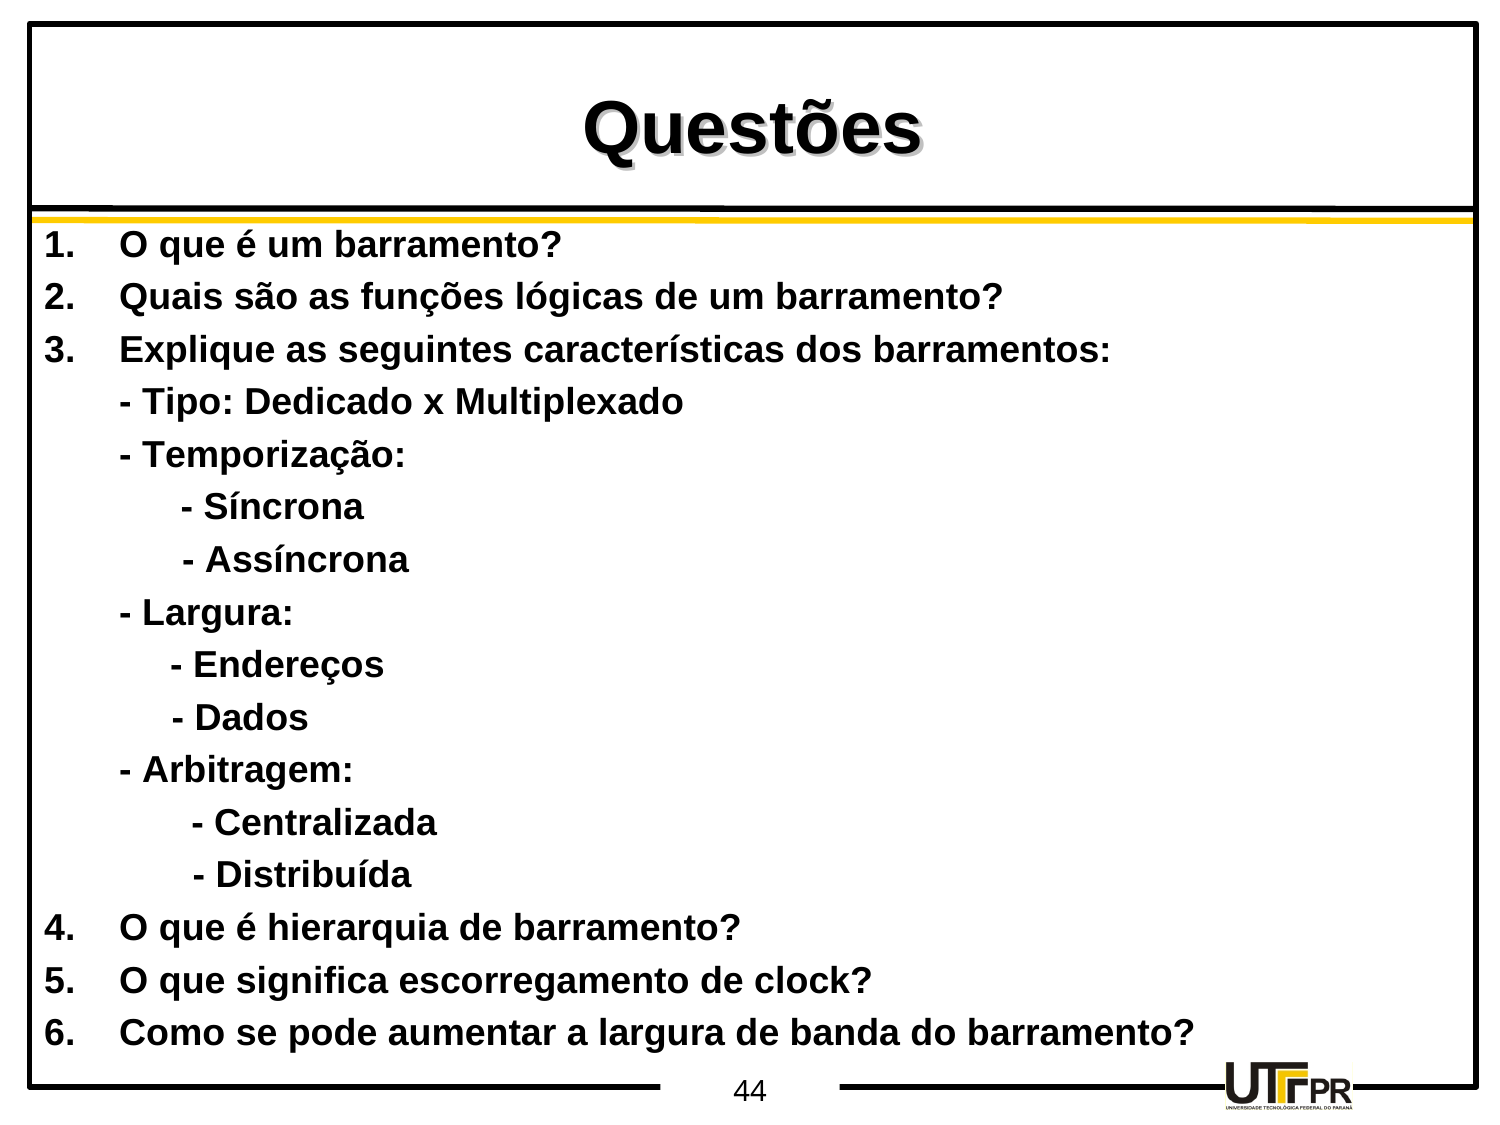

# Questões
O que é um barramento?
Quais são as funções lógicas de um barramento?
Explique as seguintes características dos barramentos:
	- Tipo: Dedicado x Multiplexado
	- Temporização:
 - Síncrona
	 - Assíncrona
	- Largura:
 - Endereços
	 - Dados
	- Arbitragem:
 - Centralizada
	 - Distribuída
O que é hierarquia de barramento?
O que significa escorregamento de clock?
Como se pode aumentar a largura de banda do barramento?